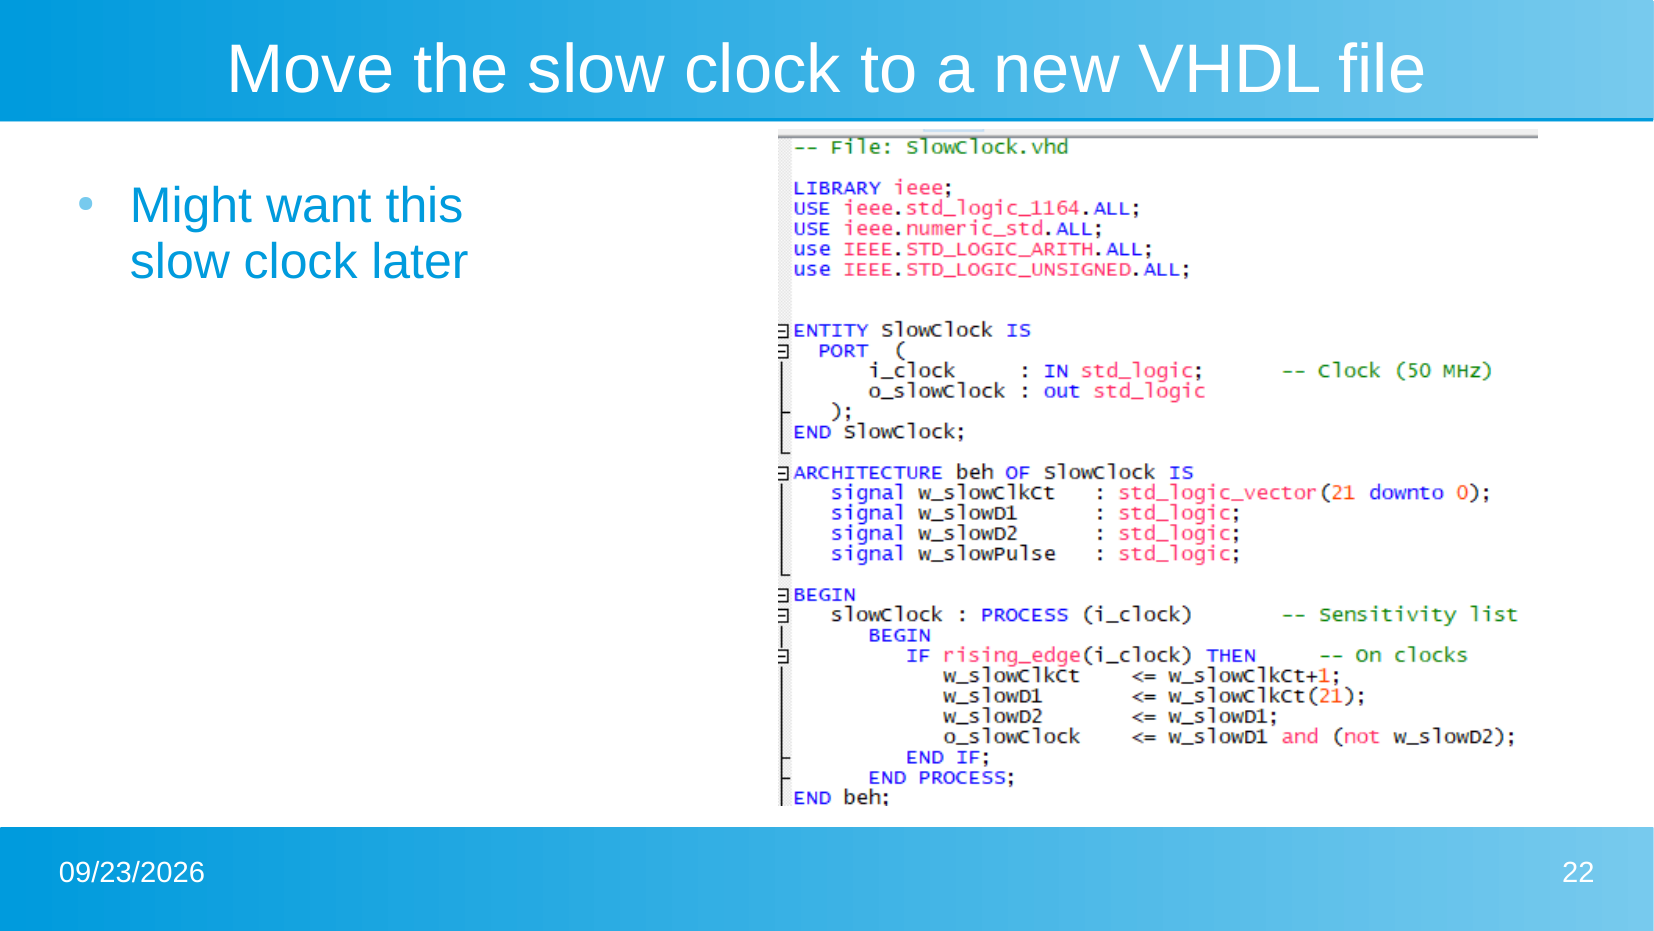

# Move the slow clock to a new VHDL file
Might want this slow clock later
22